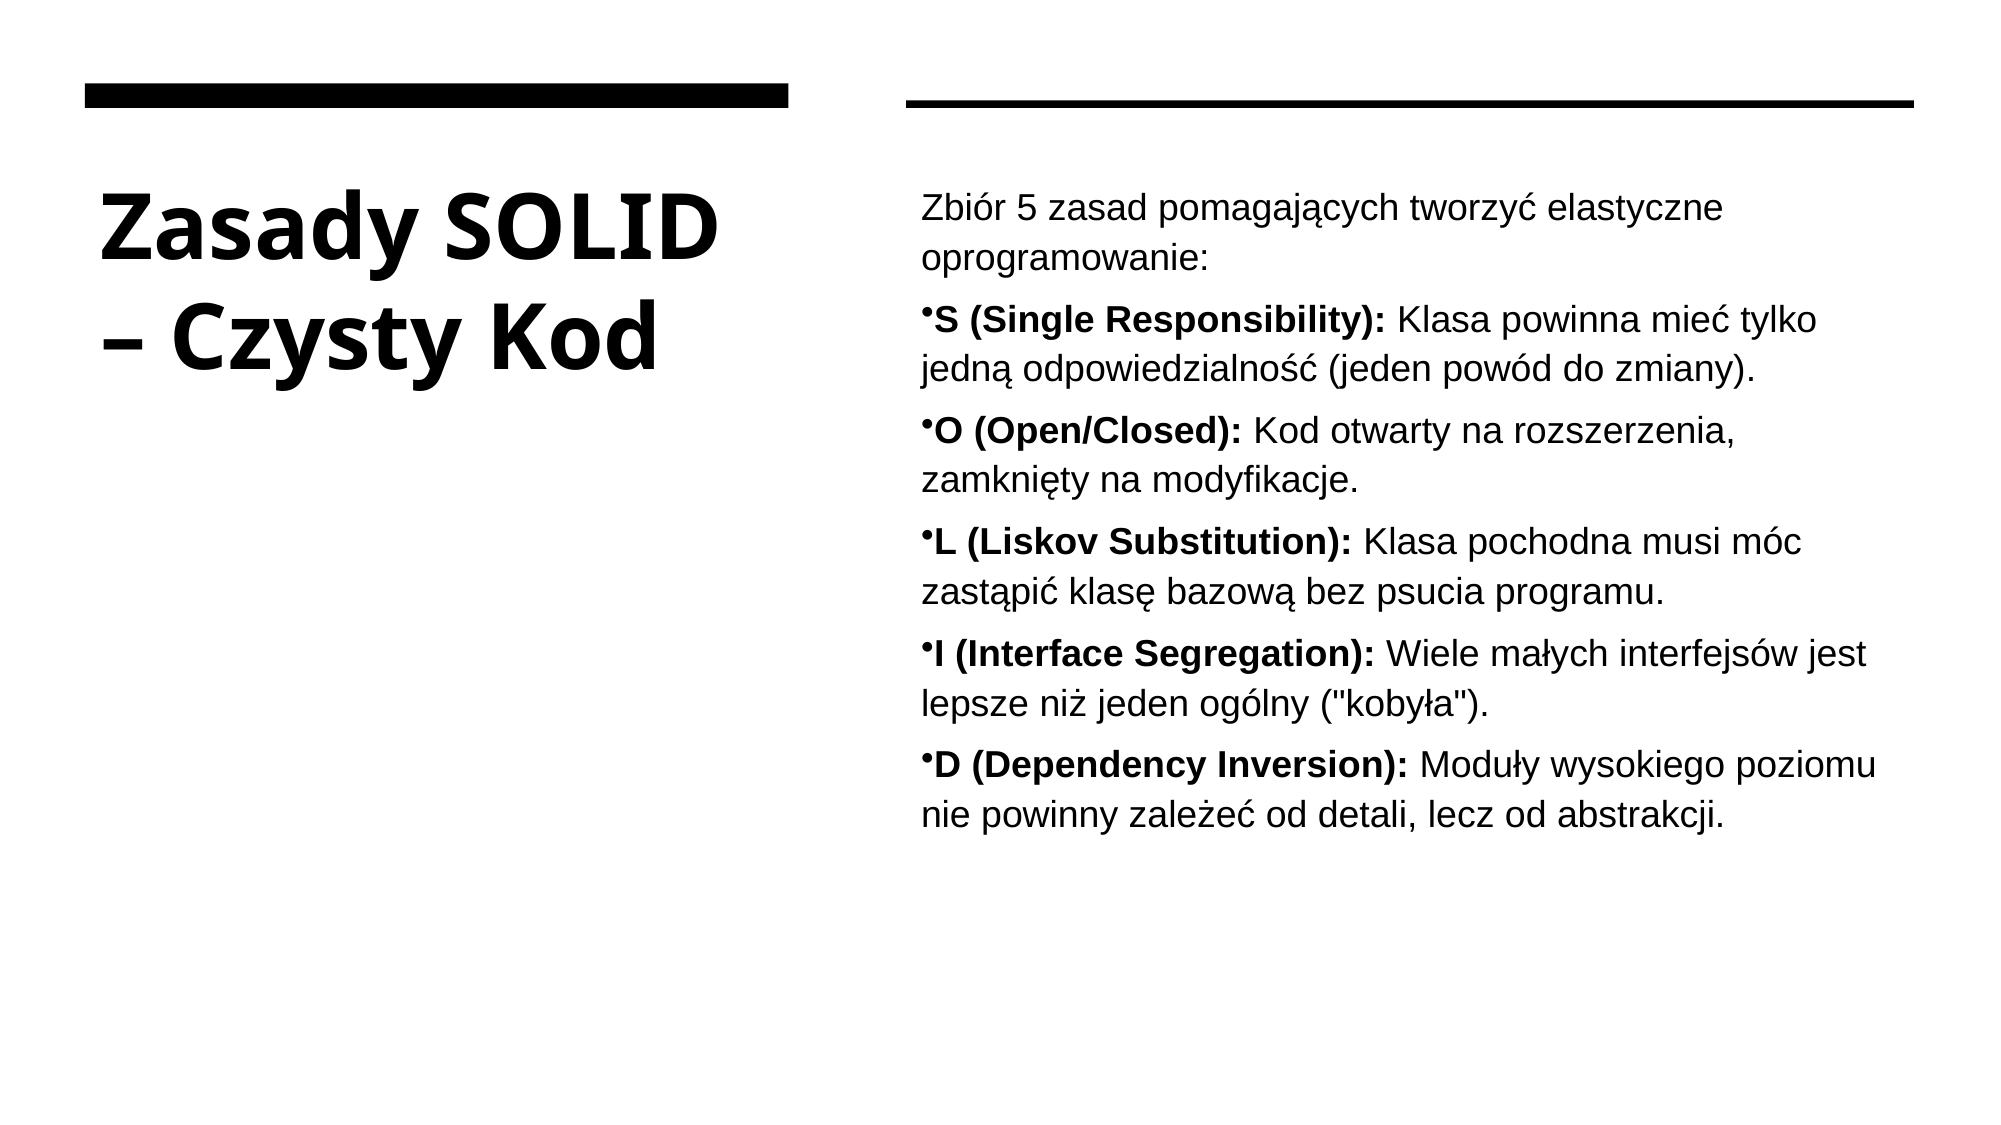

# Zasady SOLID – Czysty Kod
Zbiór 5 zasad pomagających tworzyć elastyczne oprogramowanie:
S (Single Responsibility): Klasa powinna mieć tylko jedną odpowiedzialność (jeden powód do zmiany).
O (Open/Closed): Kod otwarty na rozszerzenia, zamknięty na modyfikacje.
L (Liskov Substitution): Klasa pochodna musi móc zastąpić klasę bazową bez psucia programu.
I (Interface Segregation): Wiele małych interfejsów jest lepsze niż jeden ogólny ("kobyła").
D (Dependency Inversion): Moduły wysokiego poziomu nie powinny zależeć od detali, lecz od abstrakcji.